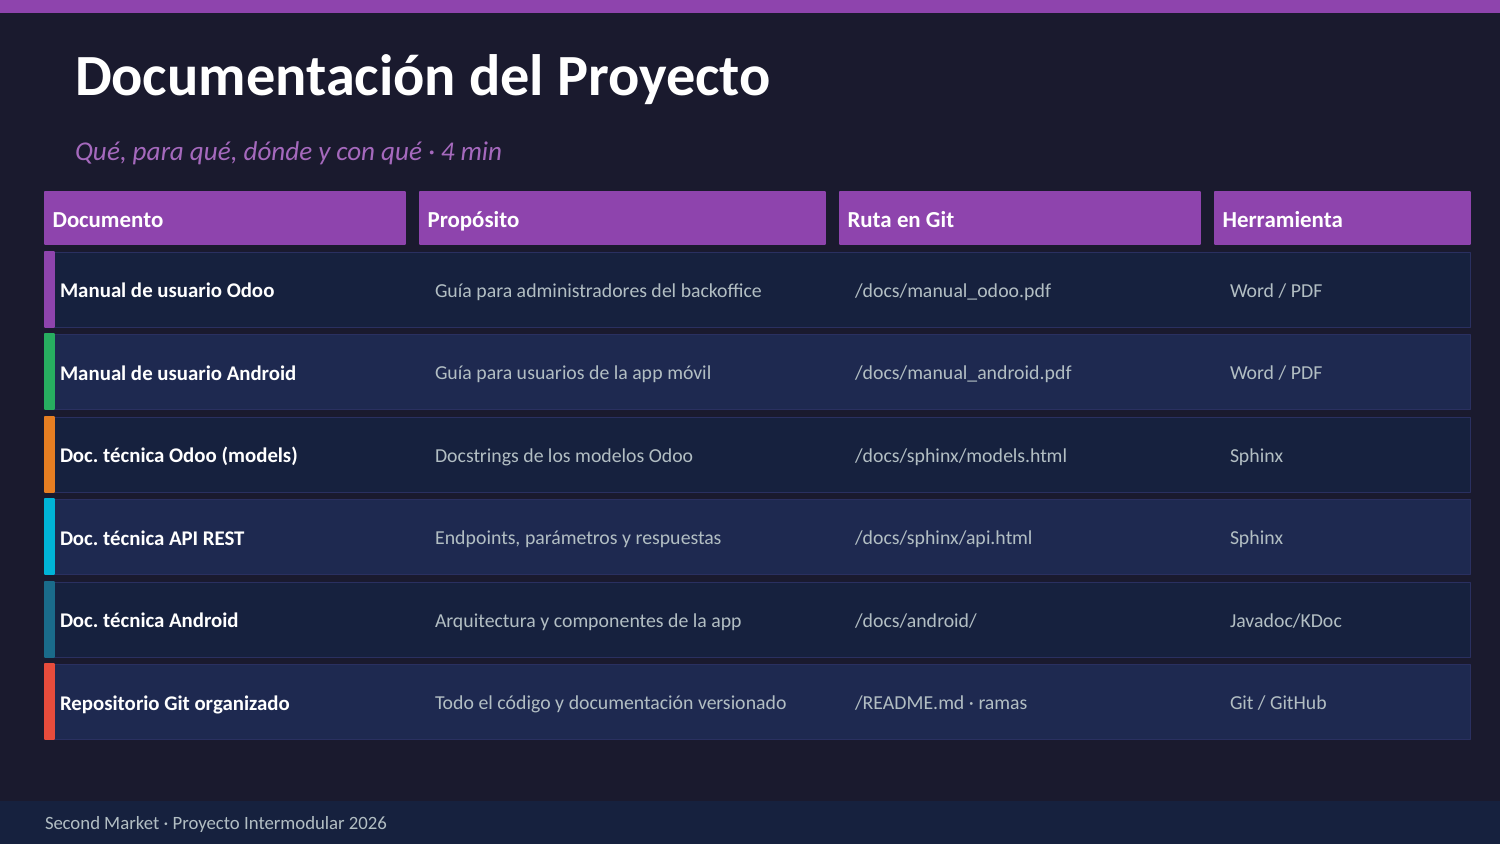

Documentación del Proyecto
Qué, para qué, dónde y con qué · 4 min
Documento
Propósito
Ruta en Git
Herramienta
Manual de usuario Odoo
Guía para administradores del backoffice
/docs/manual_odoo.pdf
Word / PDF
Manual de usuario Android
Guía para usuarios de la app móvil
/docs/manual_android.pdf
Word / PDF
Doc. técnica Odoo (models)
Docstrings de los modelos Odoo
/docs/sphinx/models.html
Sphinx
Doc. técnica API REST
Endpoints, parámetros y respuestas
/docs/sphinx/api.html
Sphinx
Doc. técnica Android
Arquitectura y componentes de la app
/docs/android/
Javadoc/KDoc
Repositorio Git organizado
Todo el código y documentación versionado
/README.md · ramas
Git / GitHub
Second Market · Proyecto Intermodular 2026